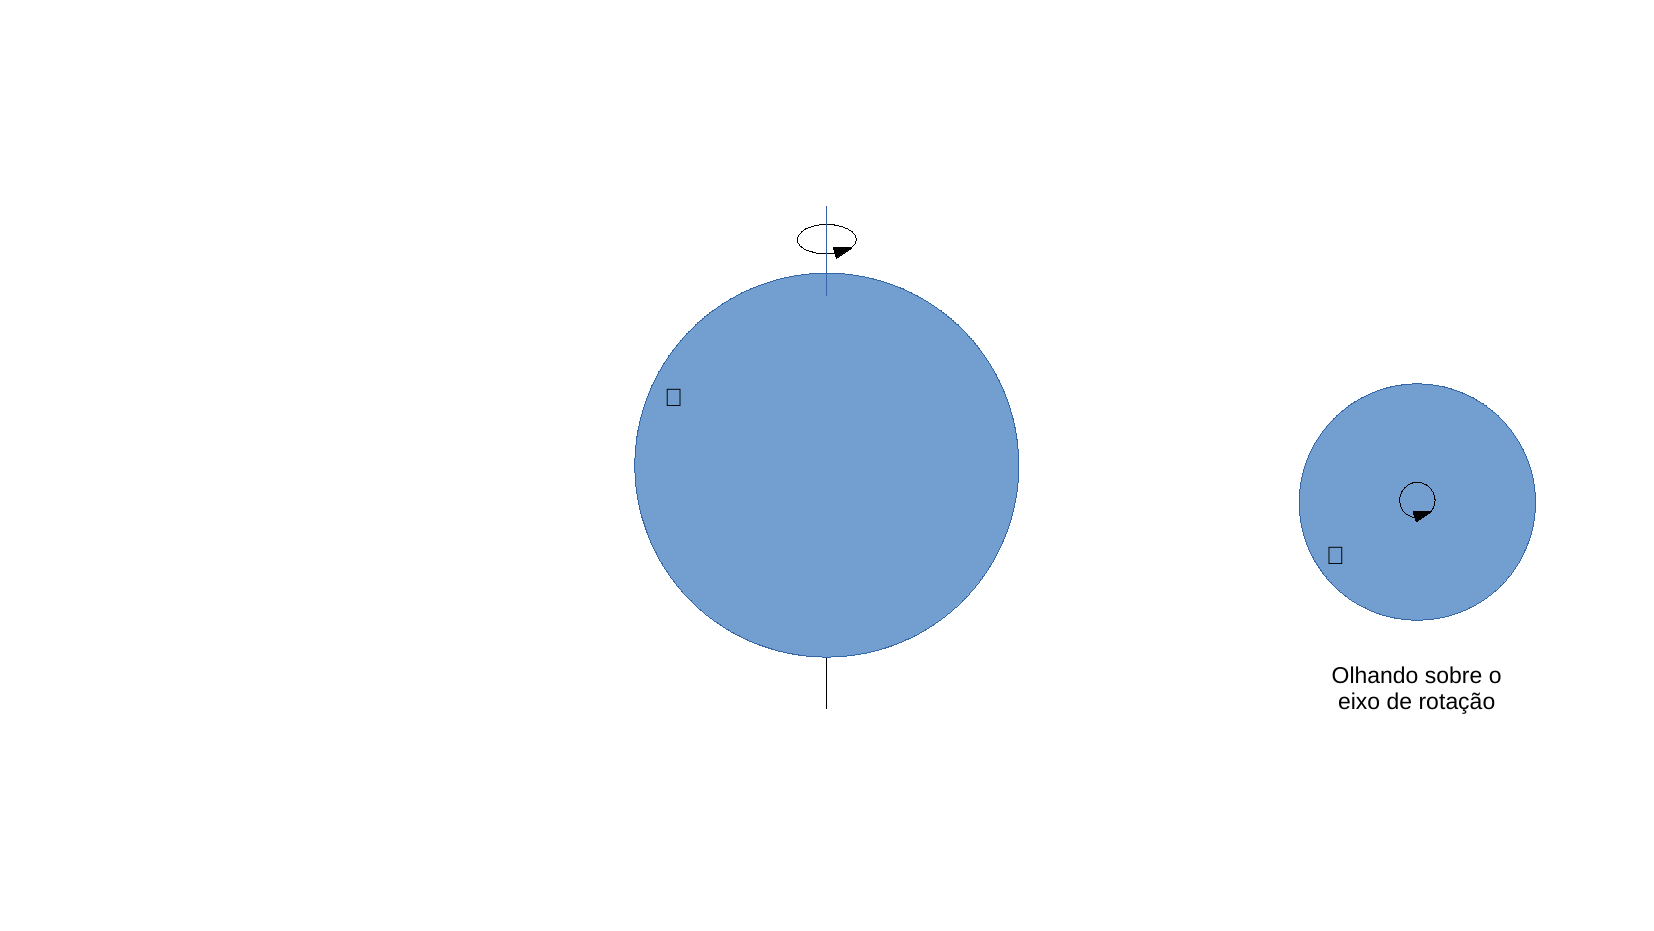

😬
😬
Olhando sobre o eixo de rotação